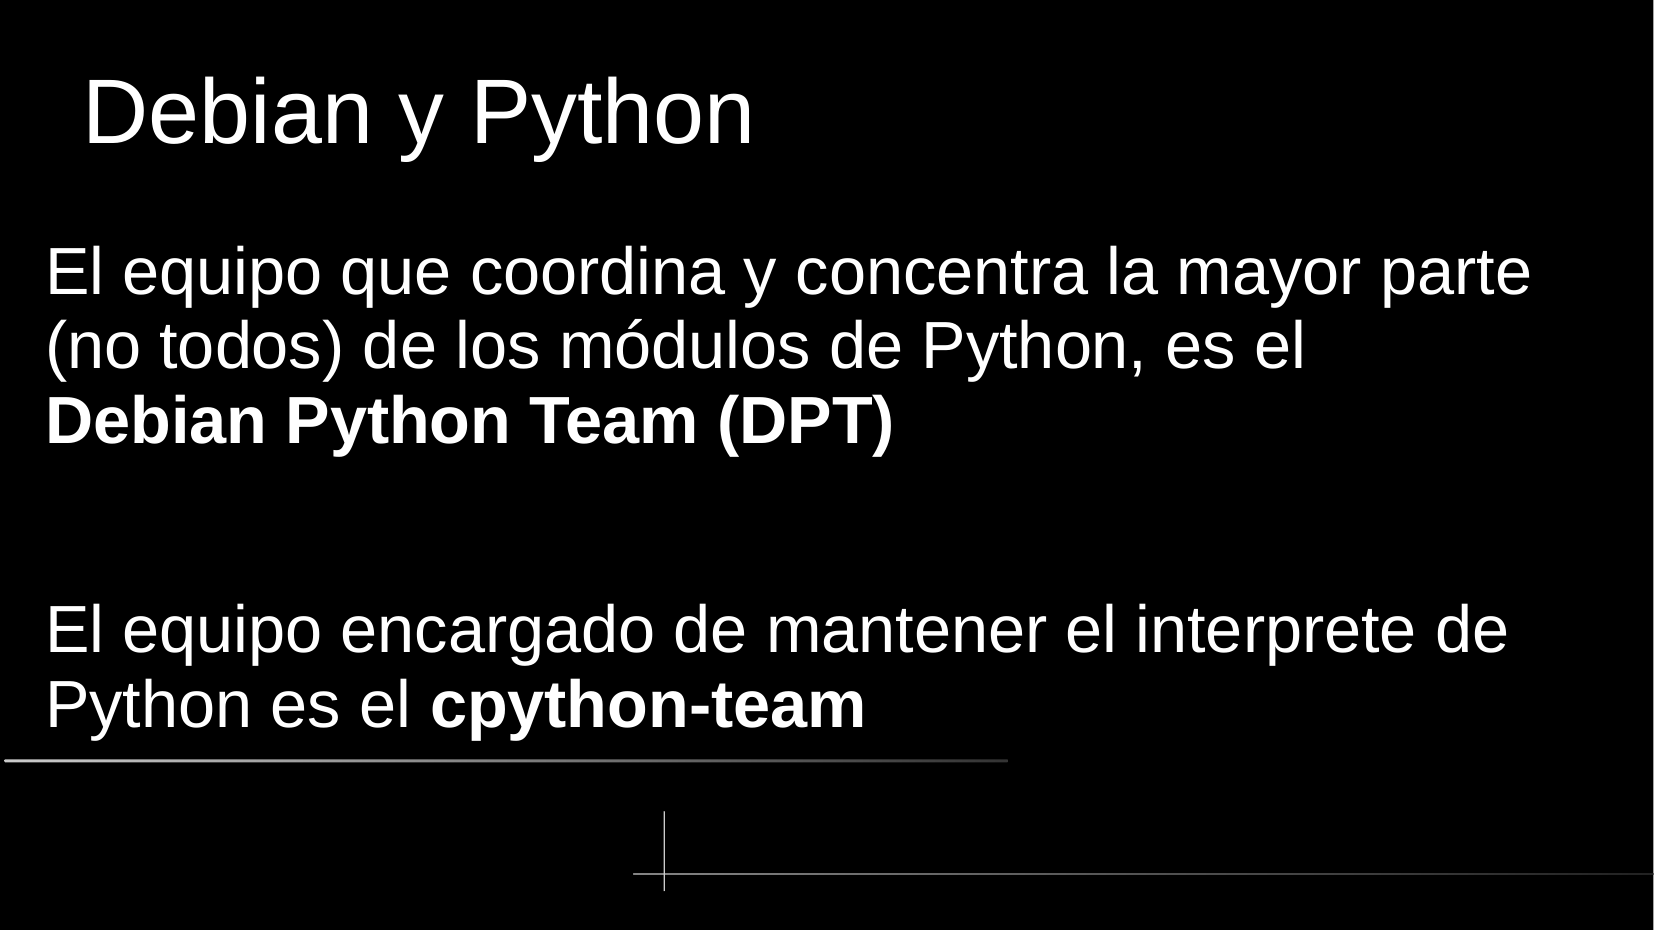

Debian y Python
# El equipo que coordina y concentra la mayor parte (no todos) de los módulos de Python, es el Debian Python Team (DPT)
El equipo encargado de mantener el interprete de Python es el cpython-team